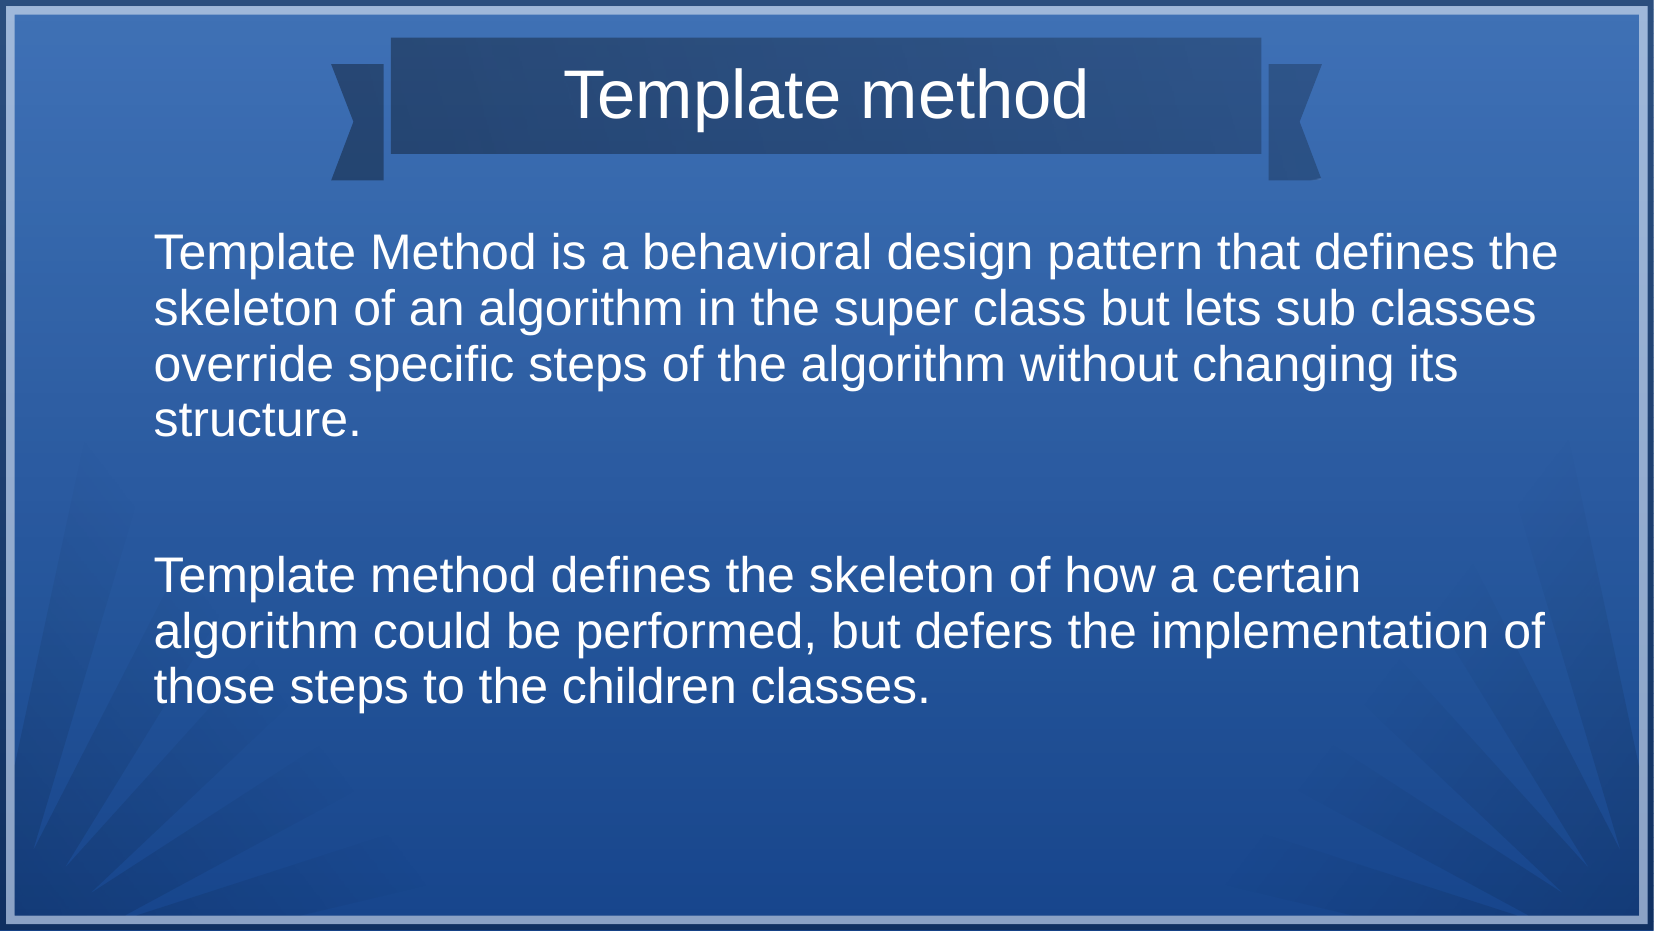

# Template method
Template Method is a behavioral design pattern that defines the skeleton of an algorithm in the super class but lets sub classes override specific steps of the algorithm without changing its structure.
Template method defines the skeleton of how a certain algorithm could be performed, but defers the implementation of those steps to the children classes.